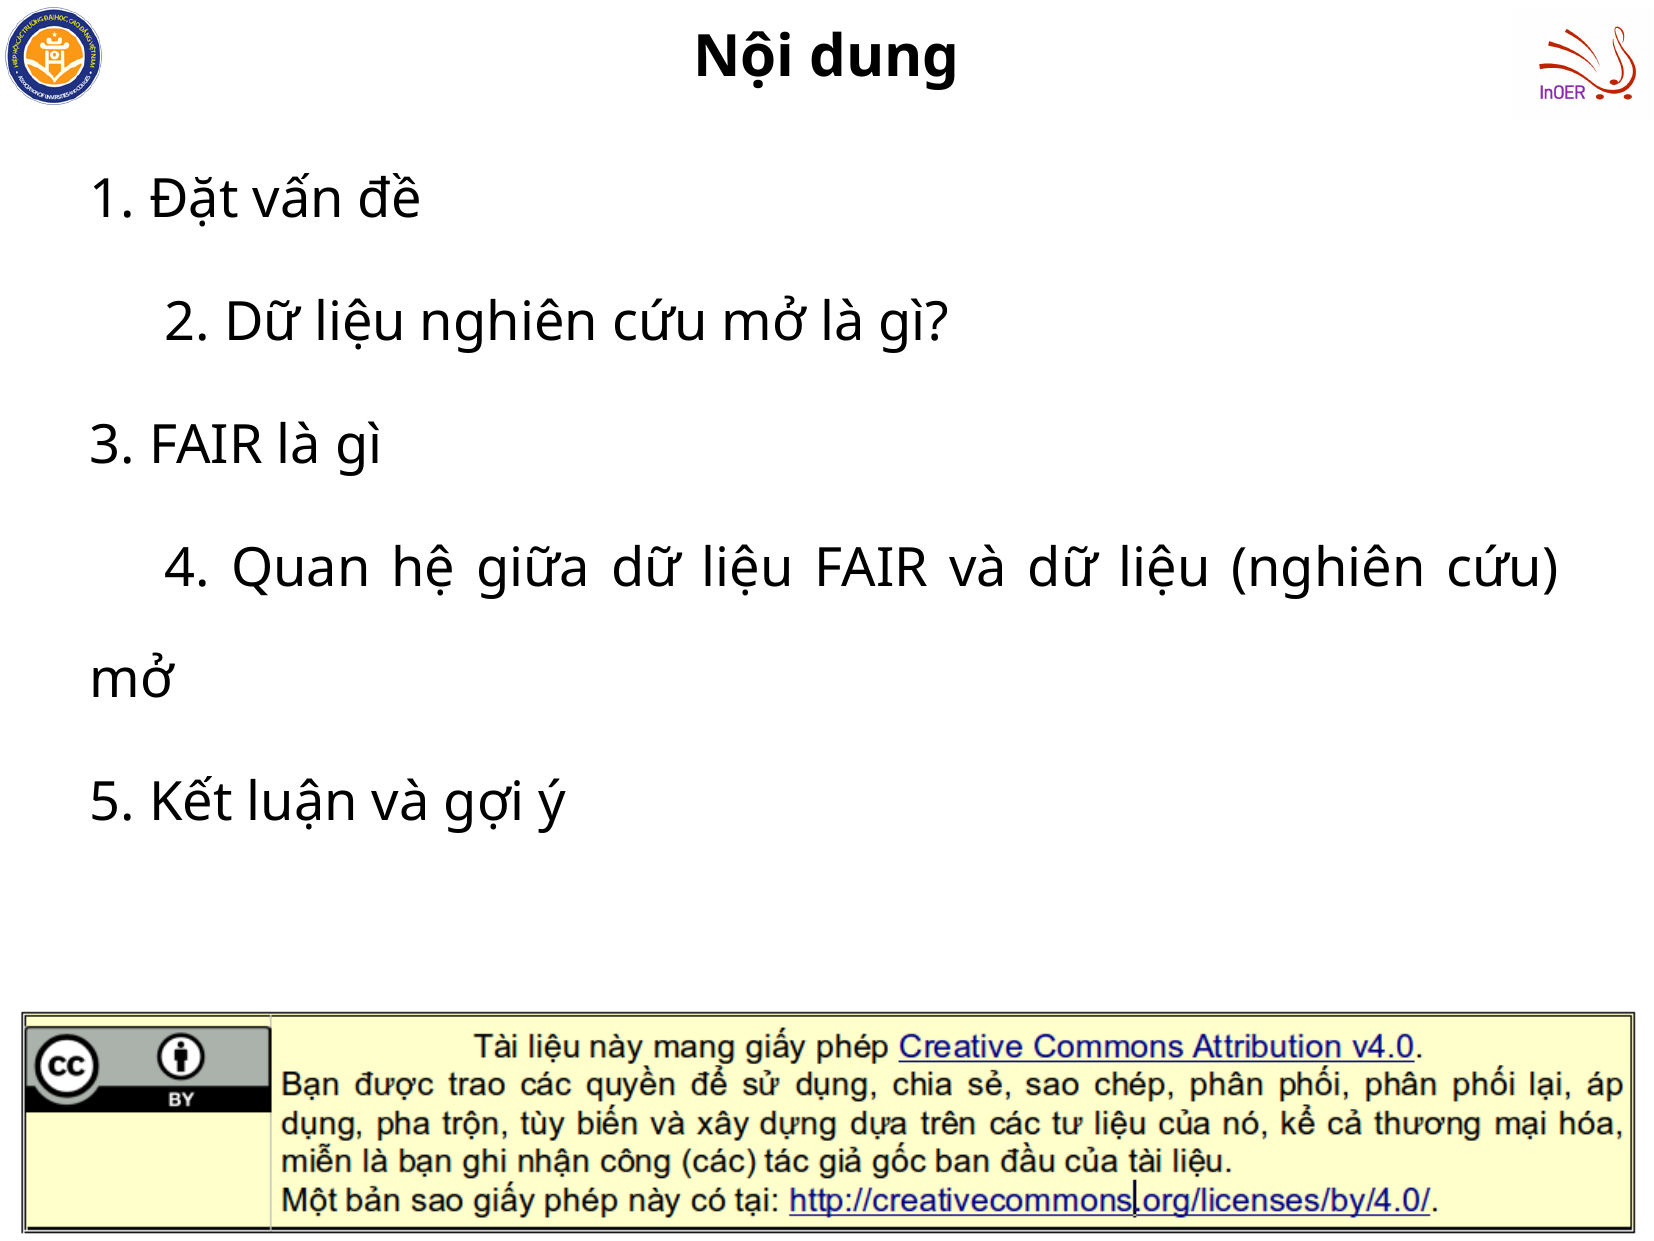

# Nội dung
1. Đặt vấn đề
	2. Dữ liệu nghiên cứu mở là gì?
3. FAIR là gì
	4. Quan hệ giữa dữ liệu FAIR và dữ liệu (nghiên cứu) mở
5. Kết luận và gợi ý